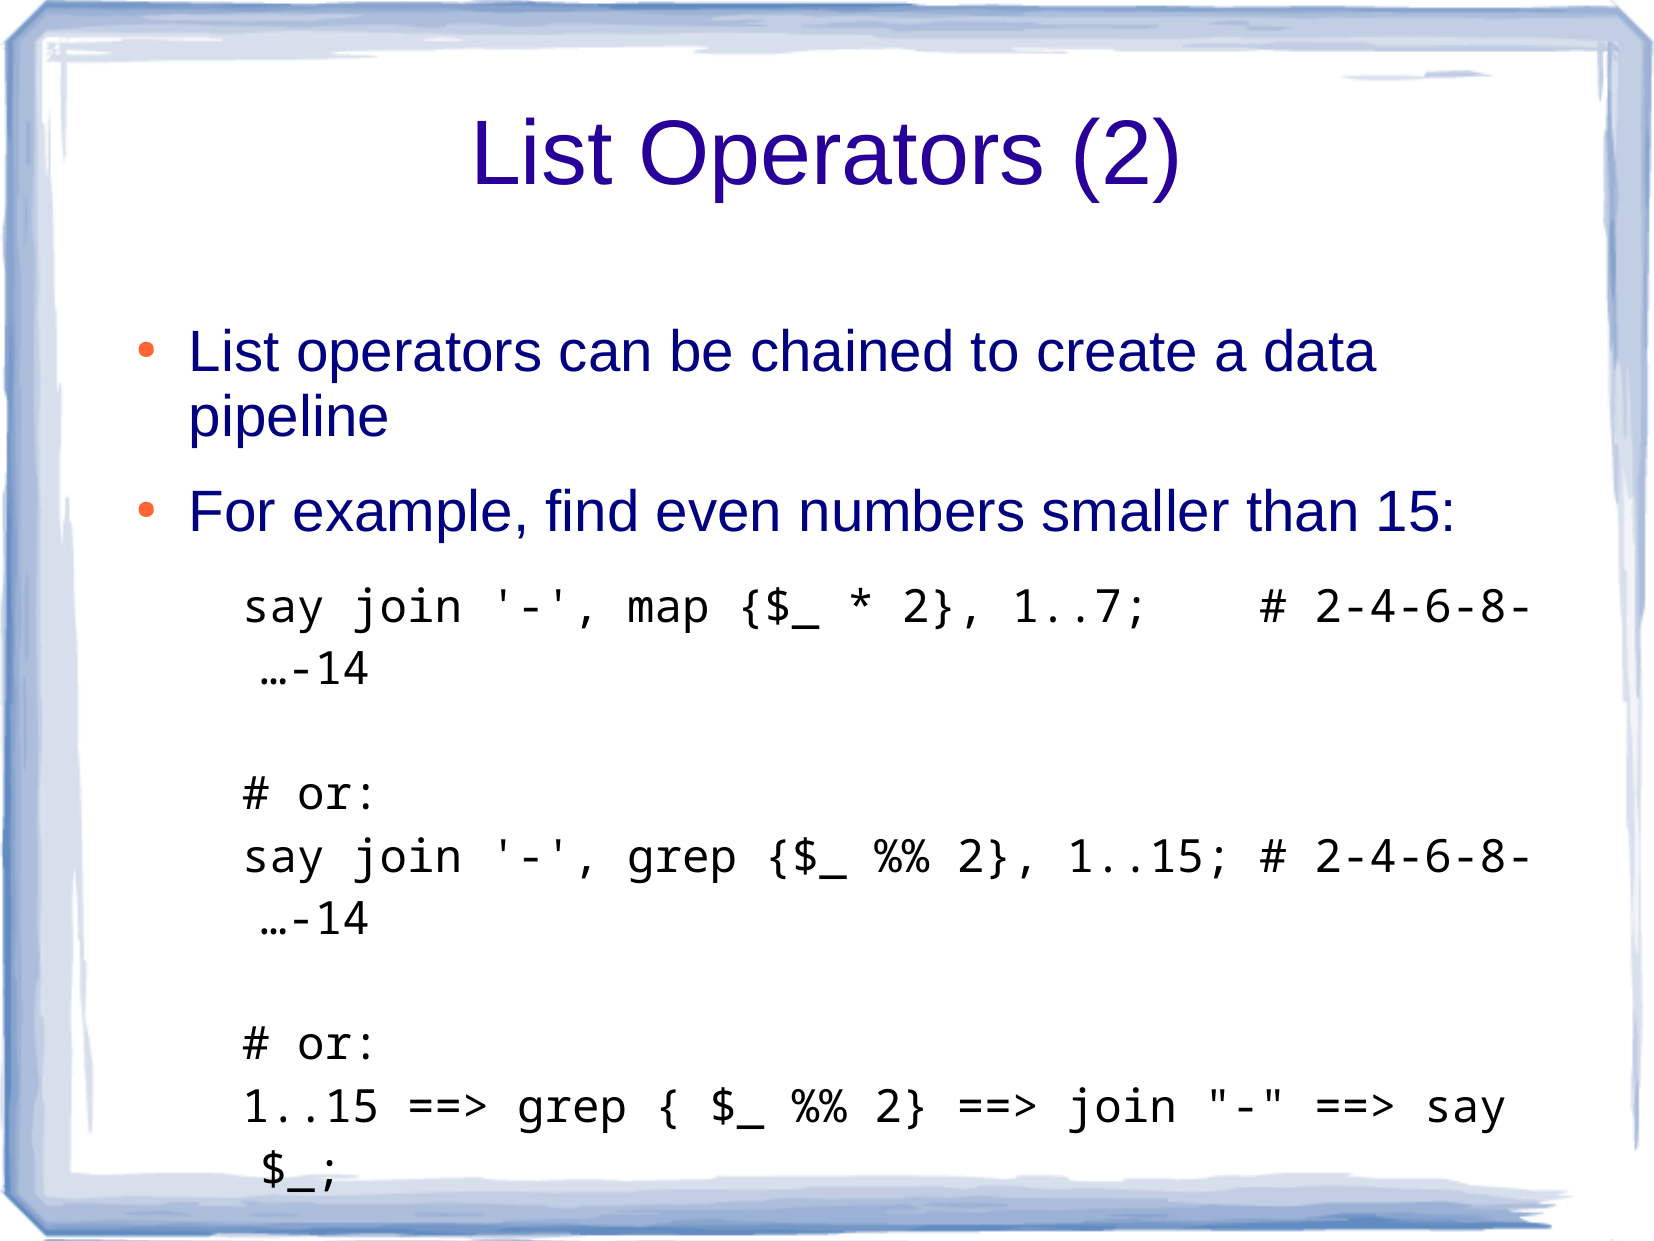

# List Operators (2)
List operators can be chained to create a data pipeline
For example, find even numbers smaller than 15:
say join '-', map {$_ * 2}, 1..7; # 2-4-6-8-…-14
# or:
say join '-', grep {$_ %% 2}, 1..15; # 2-4-6-8-…-14
# or:
1..15 ==> grep { $_ %% 2} ==> join "-" ==> say $_;
# or:
(1..7).map({$_ * 2}).say; # Method invocation chain